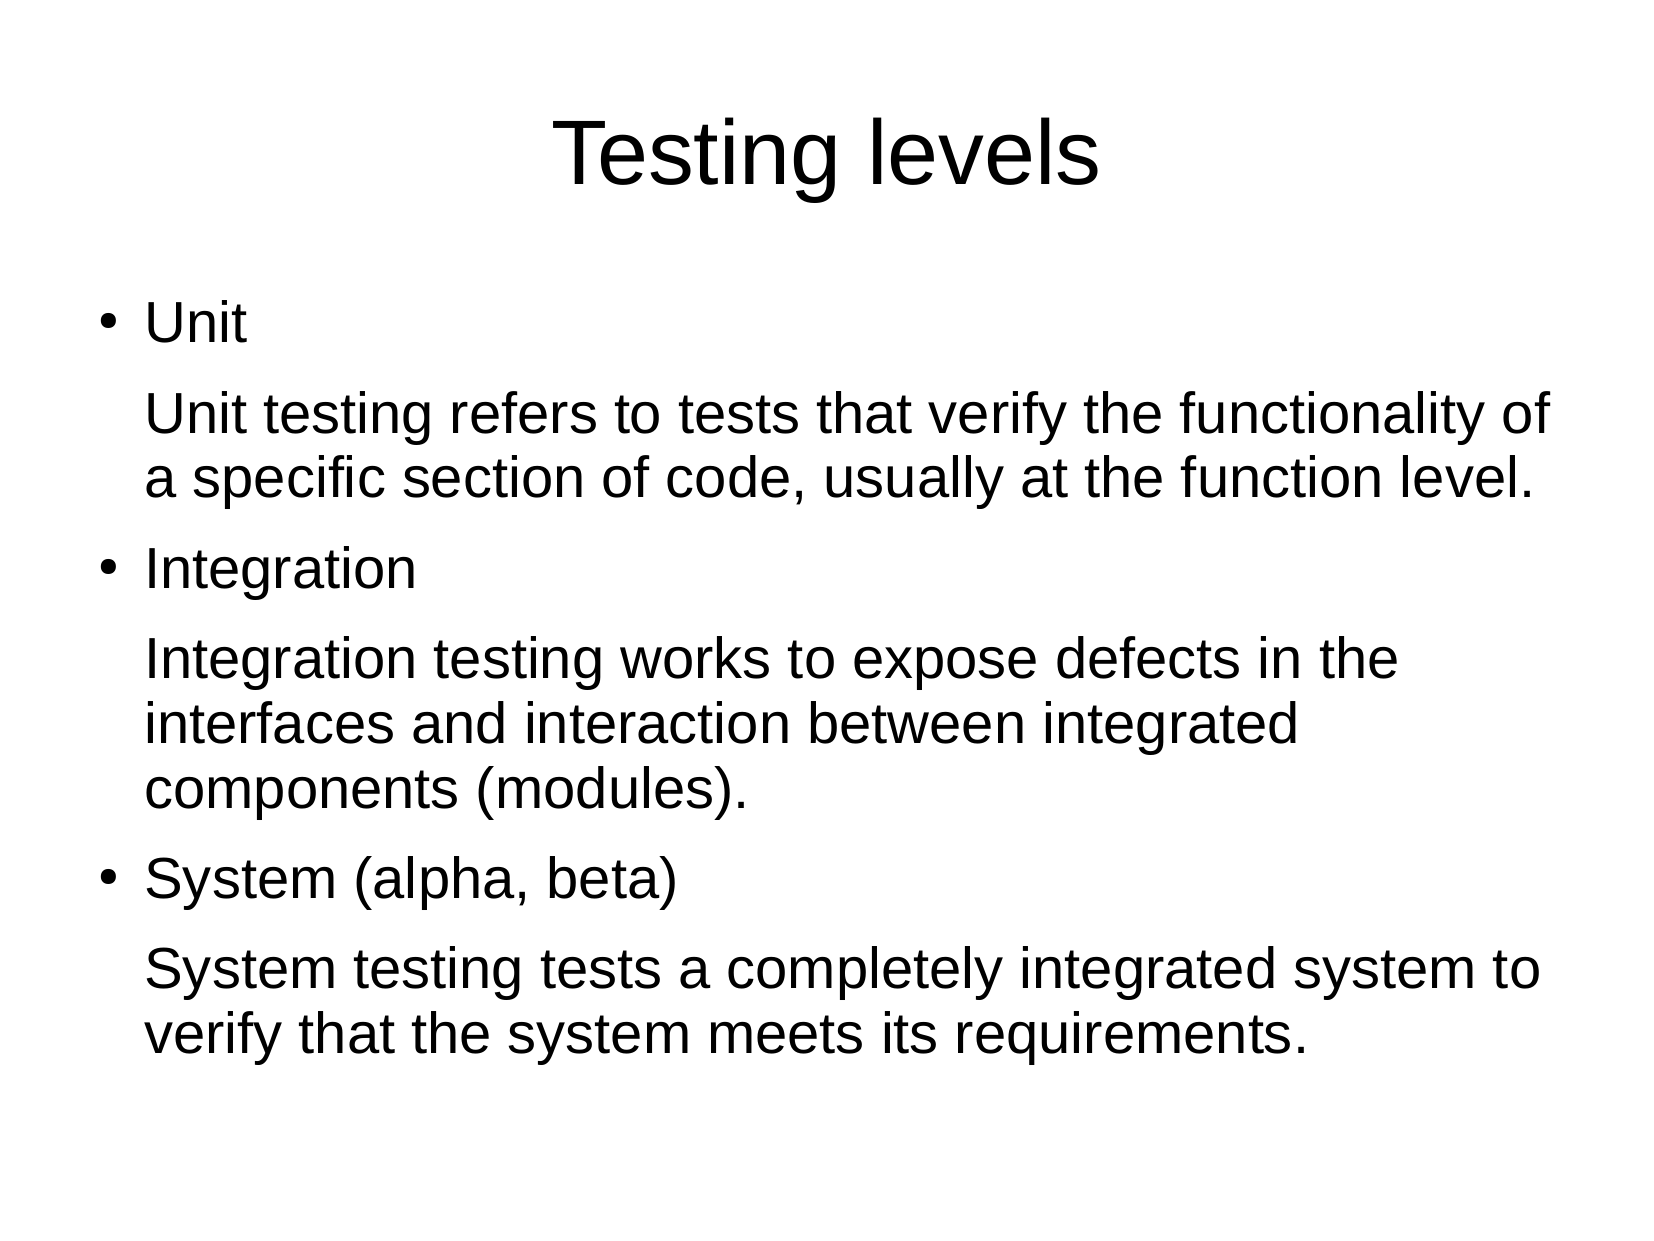

# Testing levels
Unit
Unit testing refers to tests that verify the functionality of a specific section of code, usually at the function level.
Integration
Integration testing works to expose defects in the interfaces and interaction between integrated components (modules).
System (alpha, beta)
System testing tests a completely integrated system to verify that the system meets its requirements.